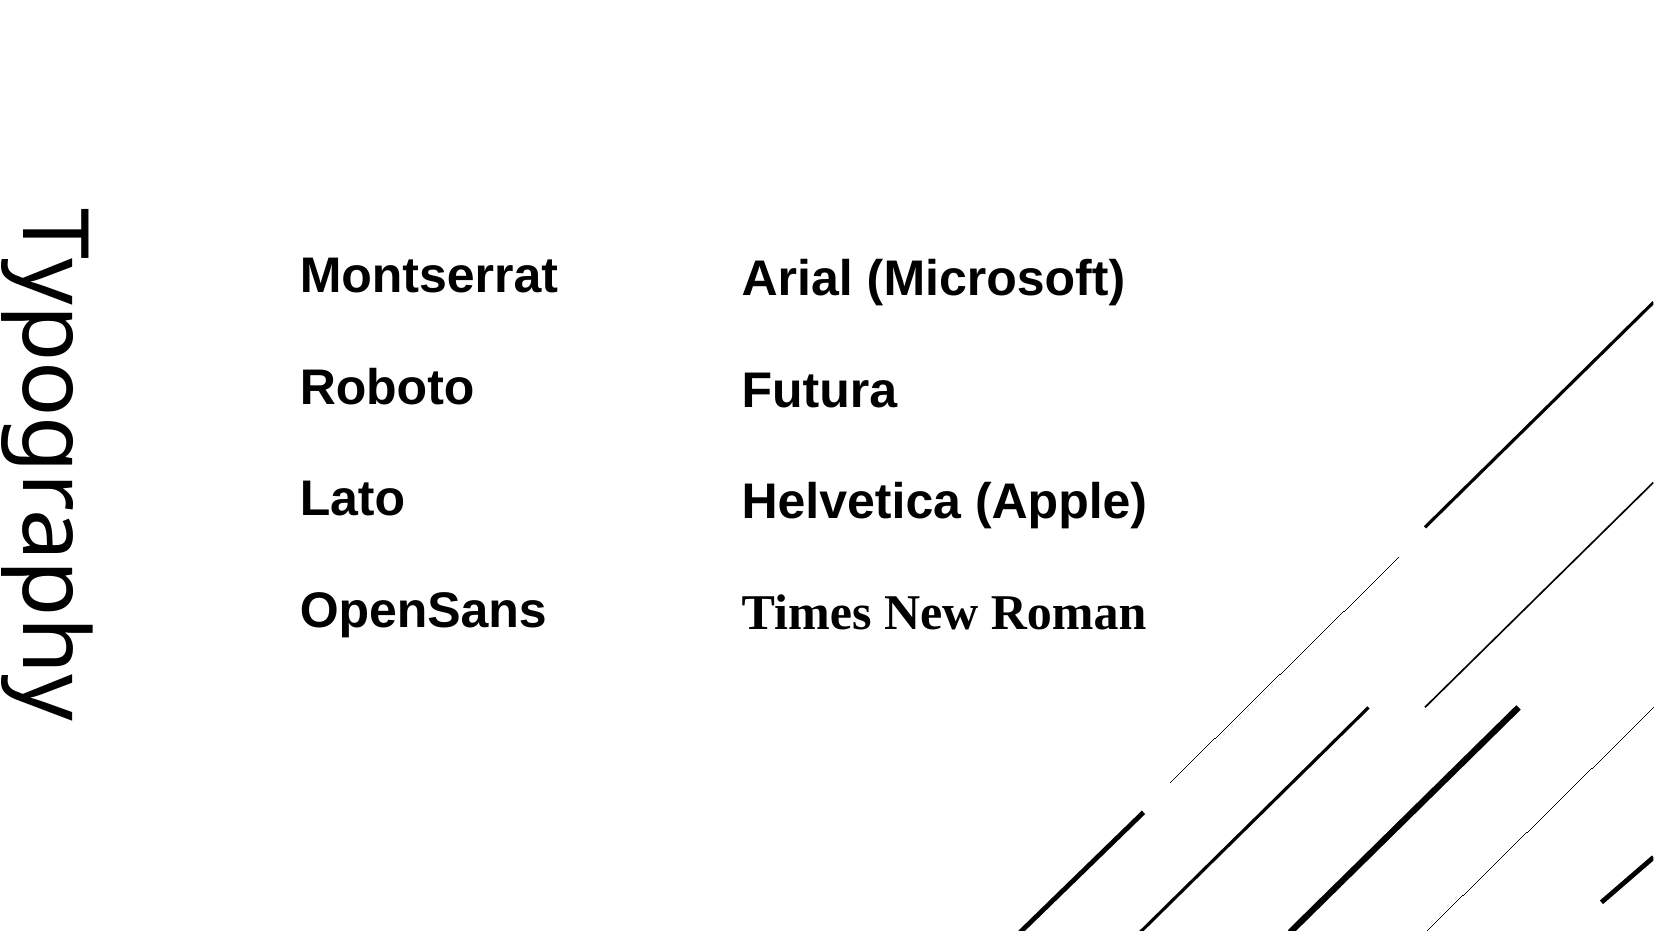

Montserrat
Roboto
Lato
OpenSans
Arial (Microsoft)
Futura
Helvetica (Apple)
Times New Roman
# Typography